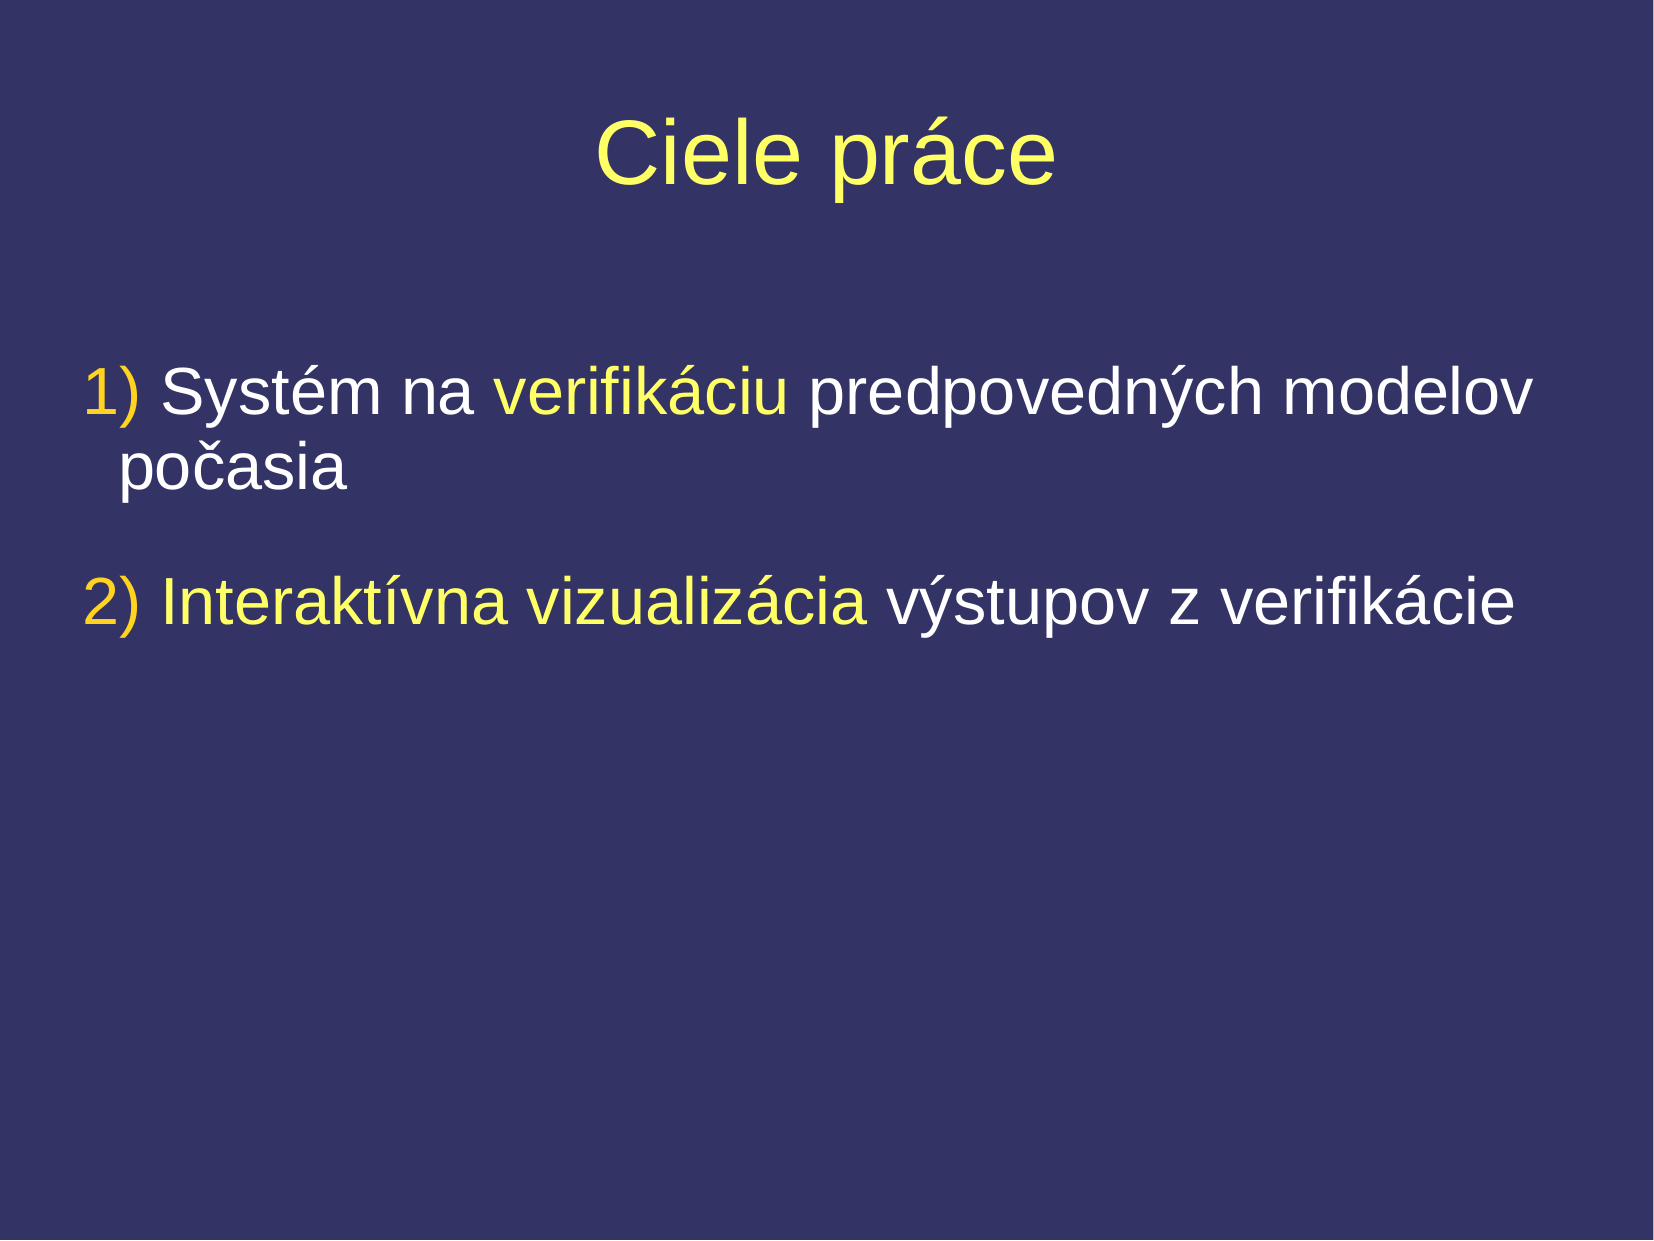

# Ciele práce
 Systém na verifikáciu predpovedných modelov počasia
 Interaktívna vizualizácia výstupov z verifikácie